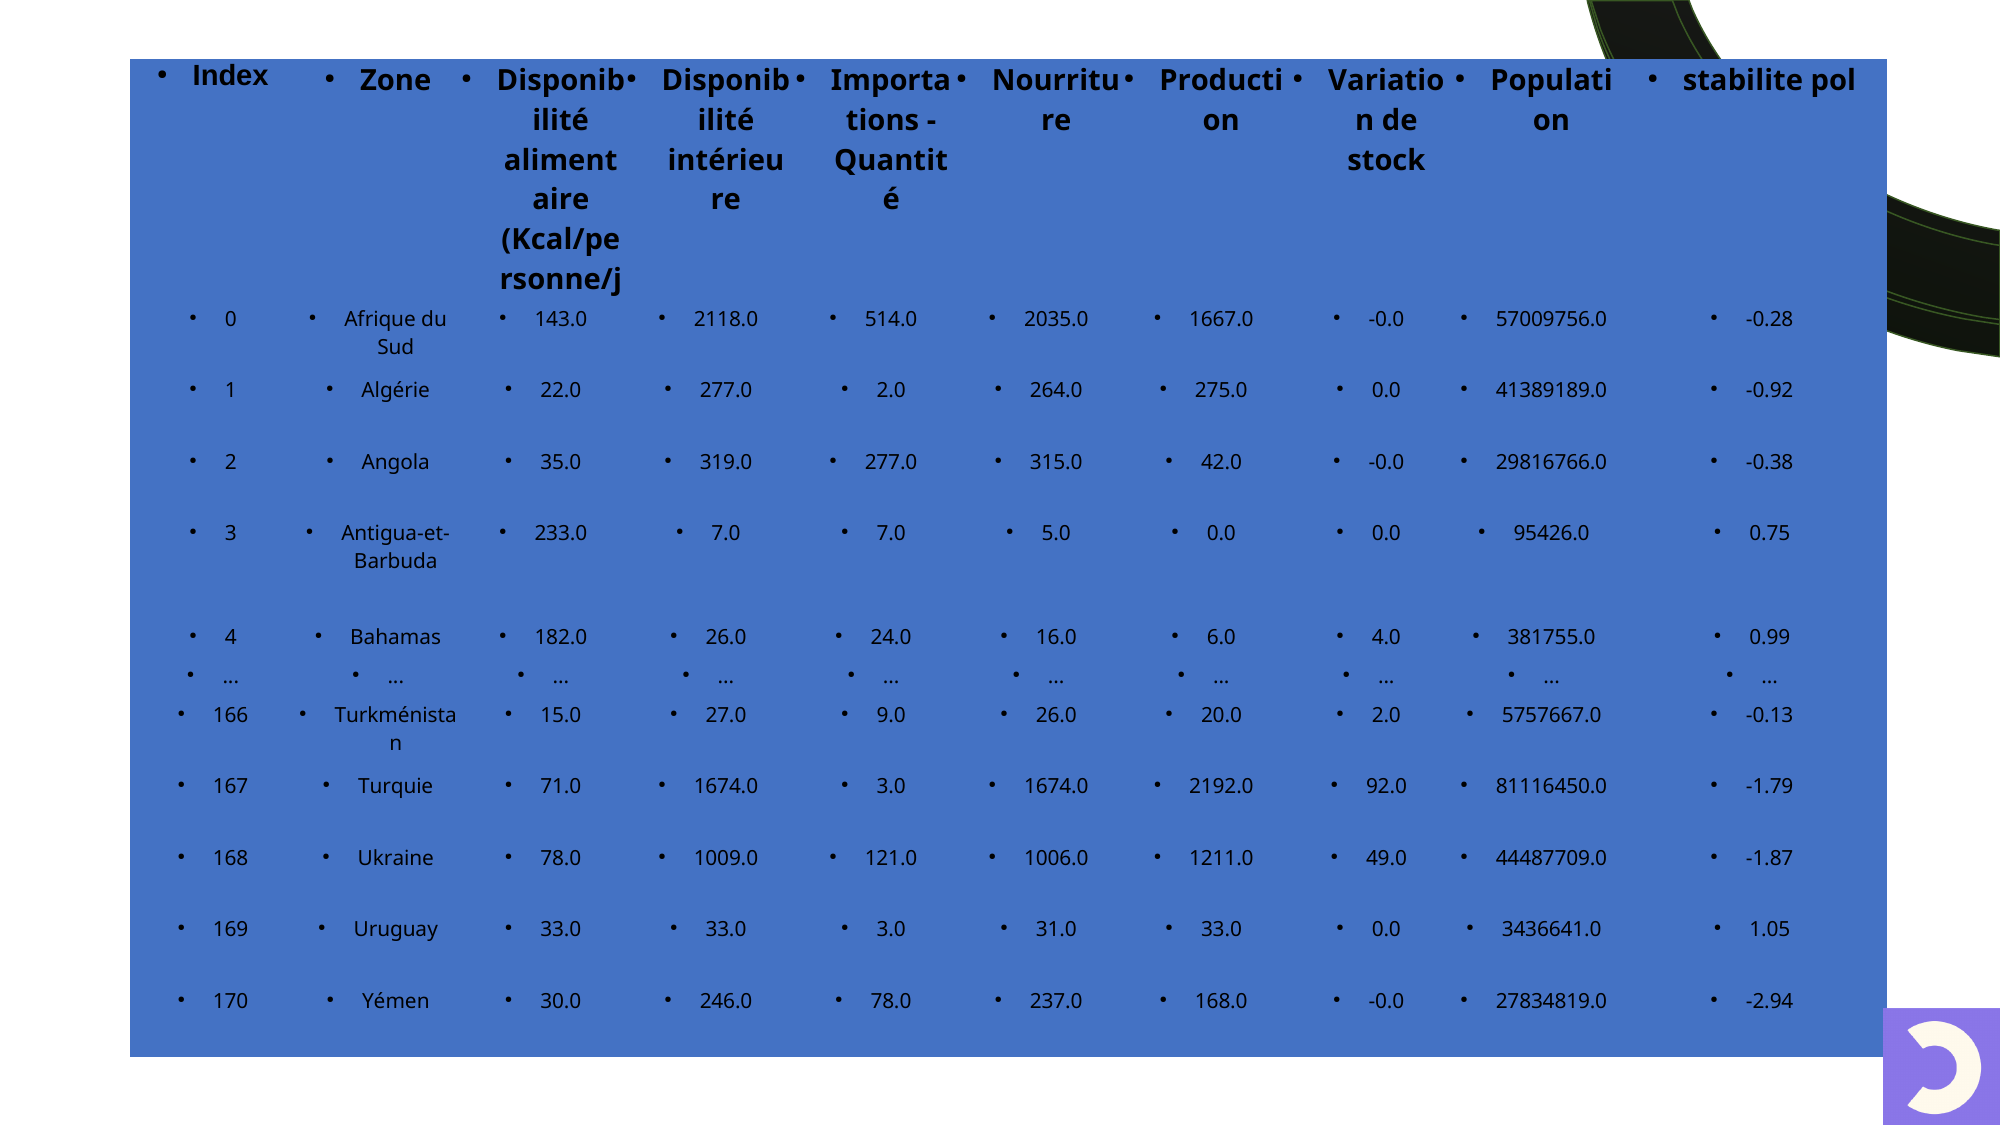

| Index | Zone | Disponibilité alimentaire (Kcal/personne/jour) | Disponibilité intérieure | Importations - Quantité | Nourriture | Production | Variation de stock | Population | stabilite pol |
| --- | --- | --- | --- | --- | --- | --- | --- | --- | --- |
| 0 | Afrique du Sud | 143.0 | 2118.0 | 514.0 | 2035.0 | 1667.0 | -0.0 | 57009756.0 | -0.28 |
| 1 | Algérie | 22.0 | 277.0 | 2.0 | 264.0 | 275.0 | 0.0 | 41389189.0 | -0.92 |
| 2 | Angola | 35.0 | 319.0 | 277.0 | 315.0 | 42.0 | -0.0 | 29816766.0 | -0.38 |
| 3 | Antigua-et-Barbuda | 233.0 | 7.0 | 7.0 | 5.0 | 0.0 | 0.0 | 95426.0 | 0.75 |
| 4 | Bahamas | 182.0 | 26.0 | 24.0 | 16.0 | 6.0 | 4.0 | 381755.0 | 0.99 |
| ... | ... | ... | ... | ... | ... | ... | ... | ... | ... |
| 166 | Turkménistan | 15.0 | 27.0 | 9.0 | 26.0 | 20.0 | 2.0 | 5757667.0 | -0.13 |
| 167 | Turquie | 71.0 | 1674.0 | 3.0 | 1674.0 | 2192.0 | 92.0 | 81116450.0 | -1.79 |
| 168 | Ukraine | 78.0 | 1009.0 | 121.0 | 1006.0 | 1211.0 | 49.0 | 44487709.0 | -1.87 |
| 169 | Uruguay | 33.0 | 33.0 | 3.0 | 31.0 | 33.0 | 0.0 | 3436641.0 | 1.05 |
| 170 | Yémen | 30.0 | 246.0 | 78.0 | 237.0 | 168.0 | -0.0 | 27834819.0 | -2.94 |
171 rows × 9 columns